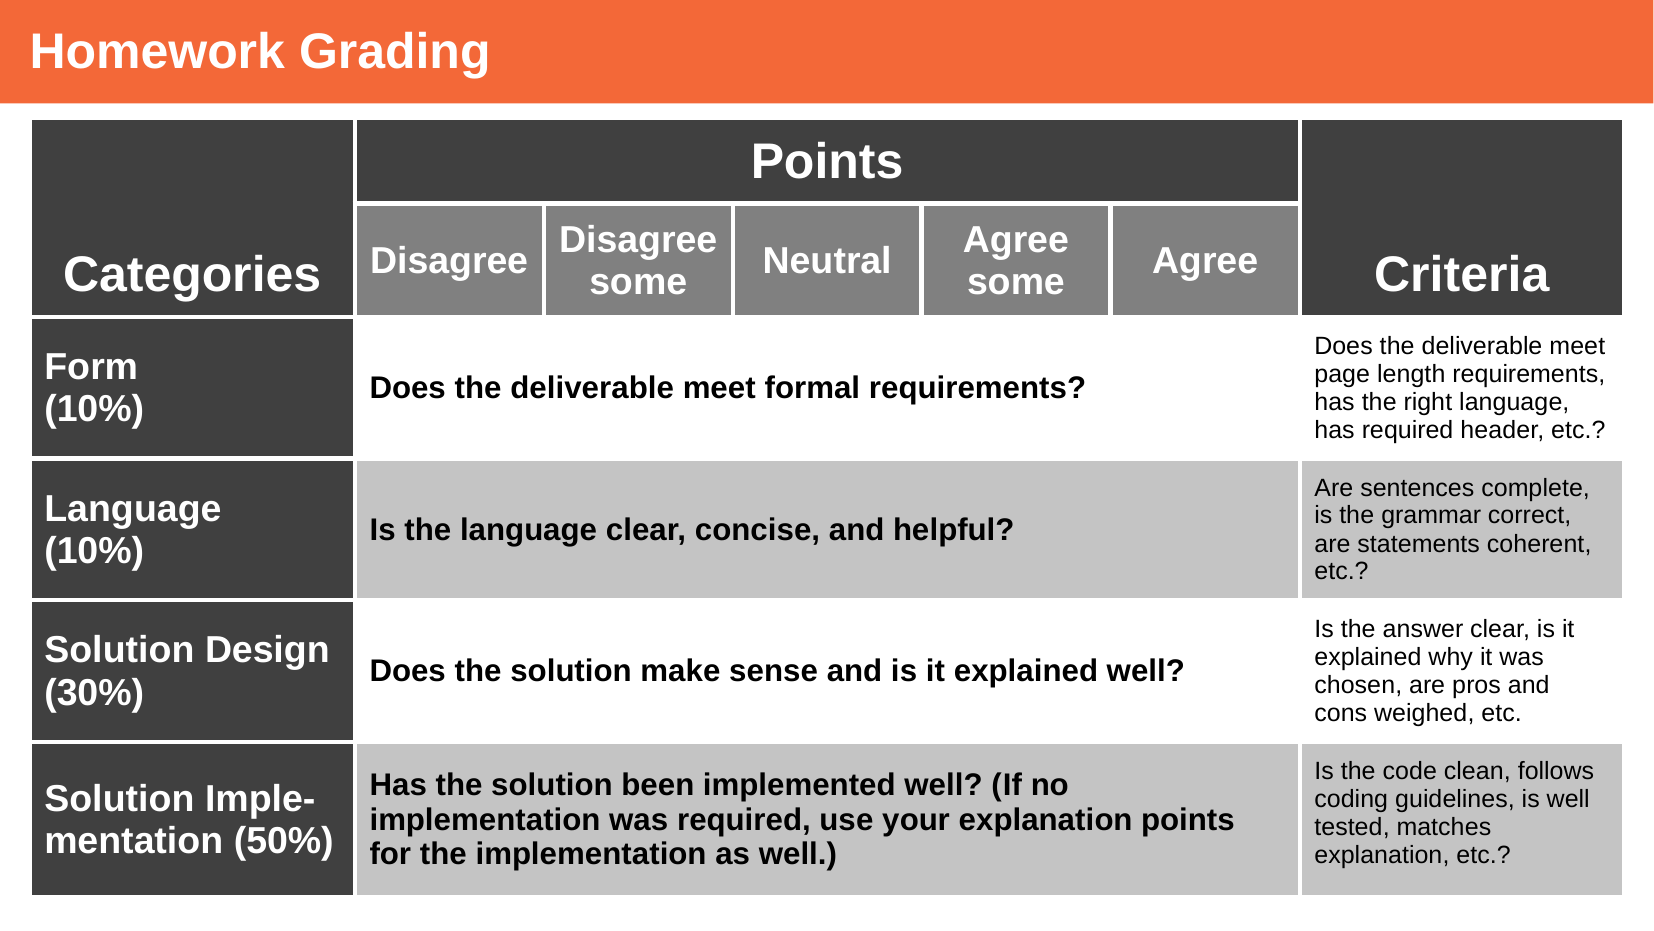

# Homework Grading
| Categories | Points | | | | | Criteria |
| --- | --- | --- | --- | --- | --- | --- |
| | Disagree | Disagree some | Neutral | Agree some | Agree | |
| Form (10%) | Does the deliverable meet formal requirements? | | | | | Does the deliverable meet page length requirements, has the right language, has required header, etc.? |
| Language (10%) | Is the language clear, concise, and helpful? | | | | | Are sentences complete, is the grammar correct, are statements coherent, etc.? |
| Solution Design (30%) | Does the solution make sense and is it explained well? | | | | | Is the answer clear, is it explained why it was chosen, are pros and cons weighed, etc. |
| Solution Imple-mentation (50%) | Has the solution been implemented well? (If no implementation was required, use your explanation points for the implementation as well.) | | | | | Is the code clean, follows coding guidelines, is well tested, matches explanation, etc.? |
Advanced Design and Programming
12
© 2019 Dirk Riehle - Some Rights Reserved